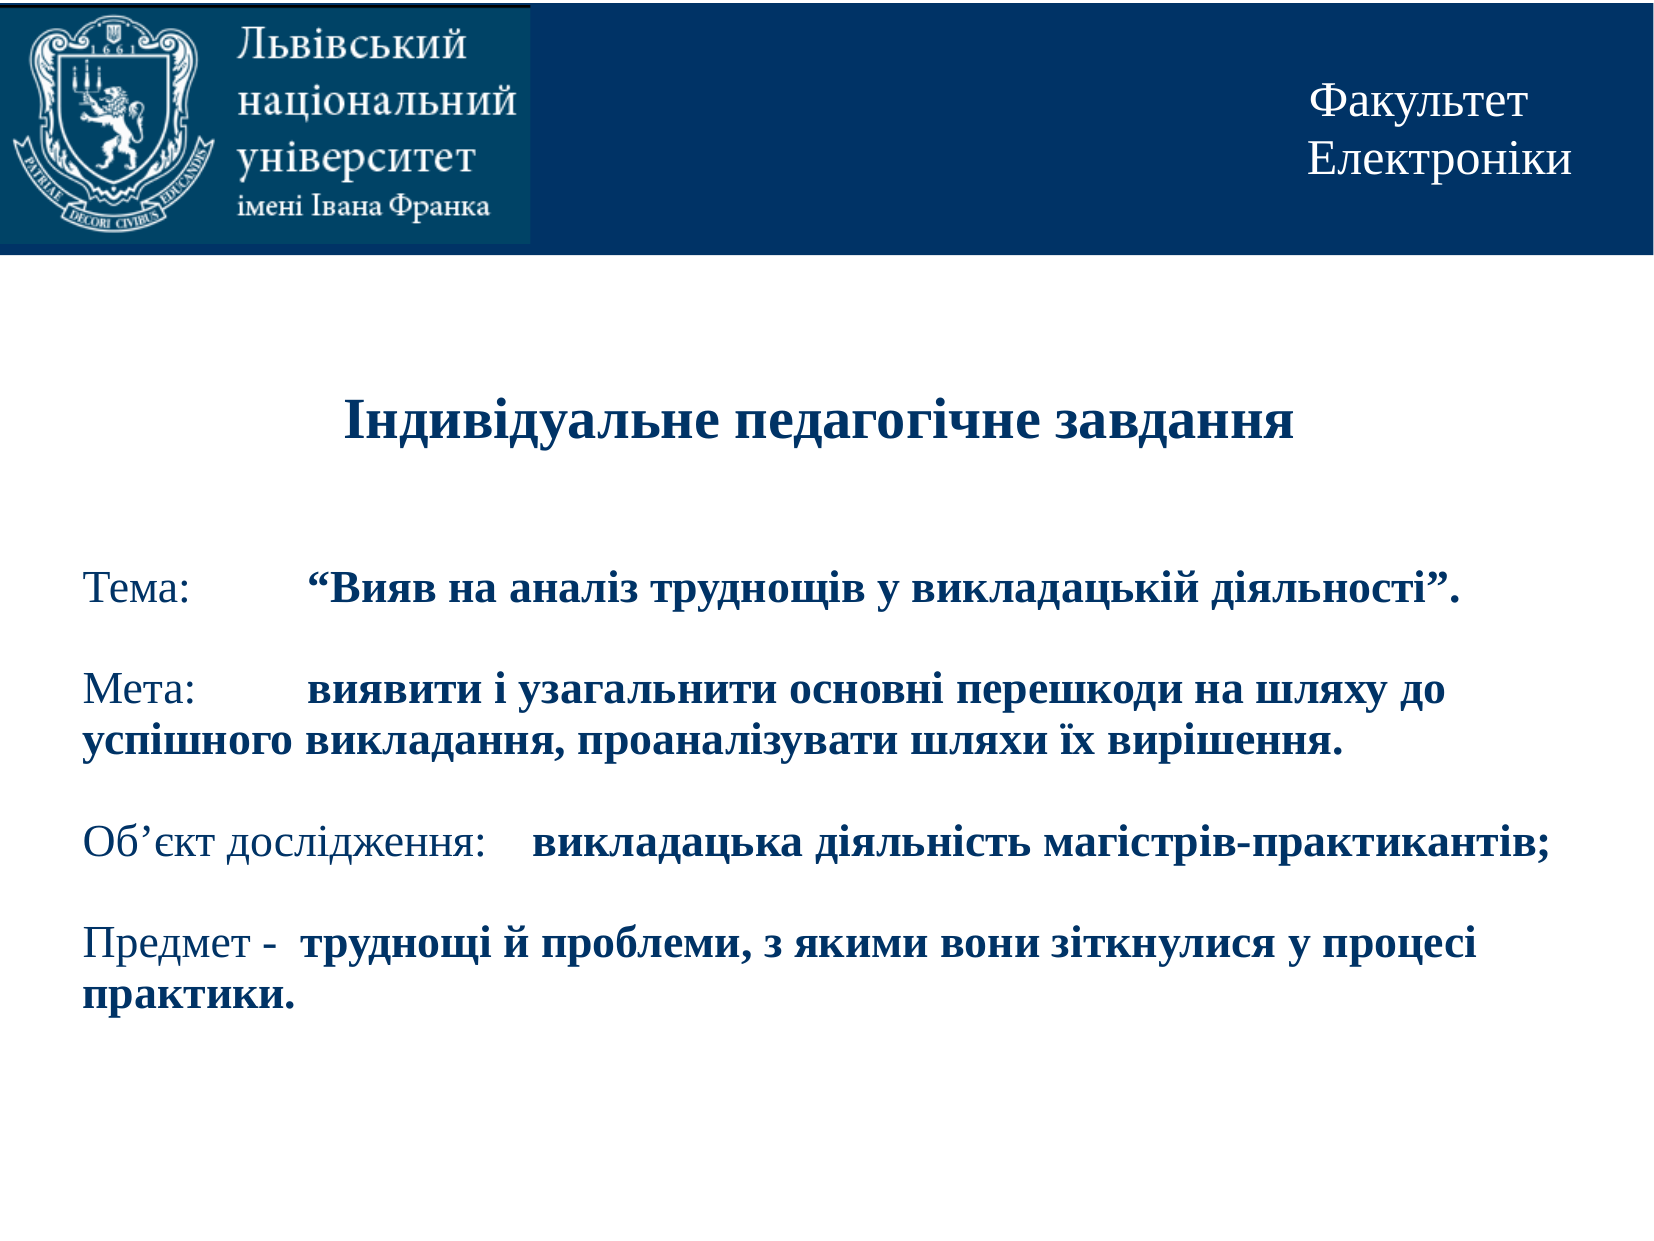

# Факультет Електроніки
Індивідуальне педагогічне завдання
Тема: 		“Вияв на аналіз труднощів у викладацькій діяльності”.
Мета: 		виявити і узагальнити основні перешкоди на шляху до успішного викладання, проаналізувати шляхи їх вирішення.
Об’єкт дослідження: 	викладацька діяльність магістрів-практикантів;
Предмет - труднощі й проблеми, з якими вони зіткнулися у процесі практики.